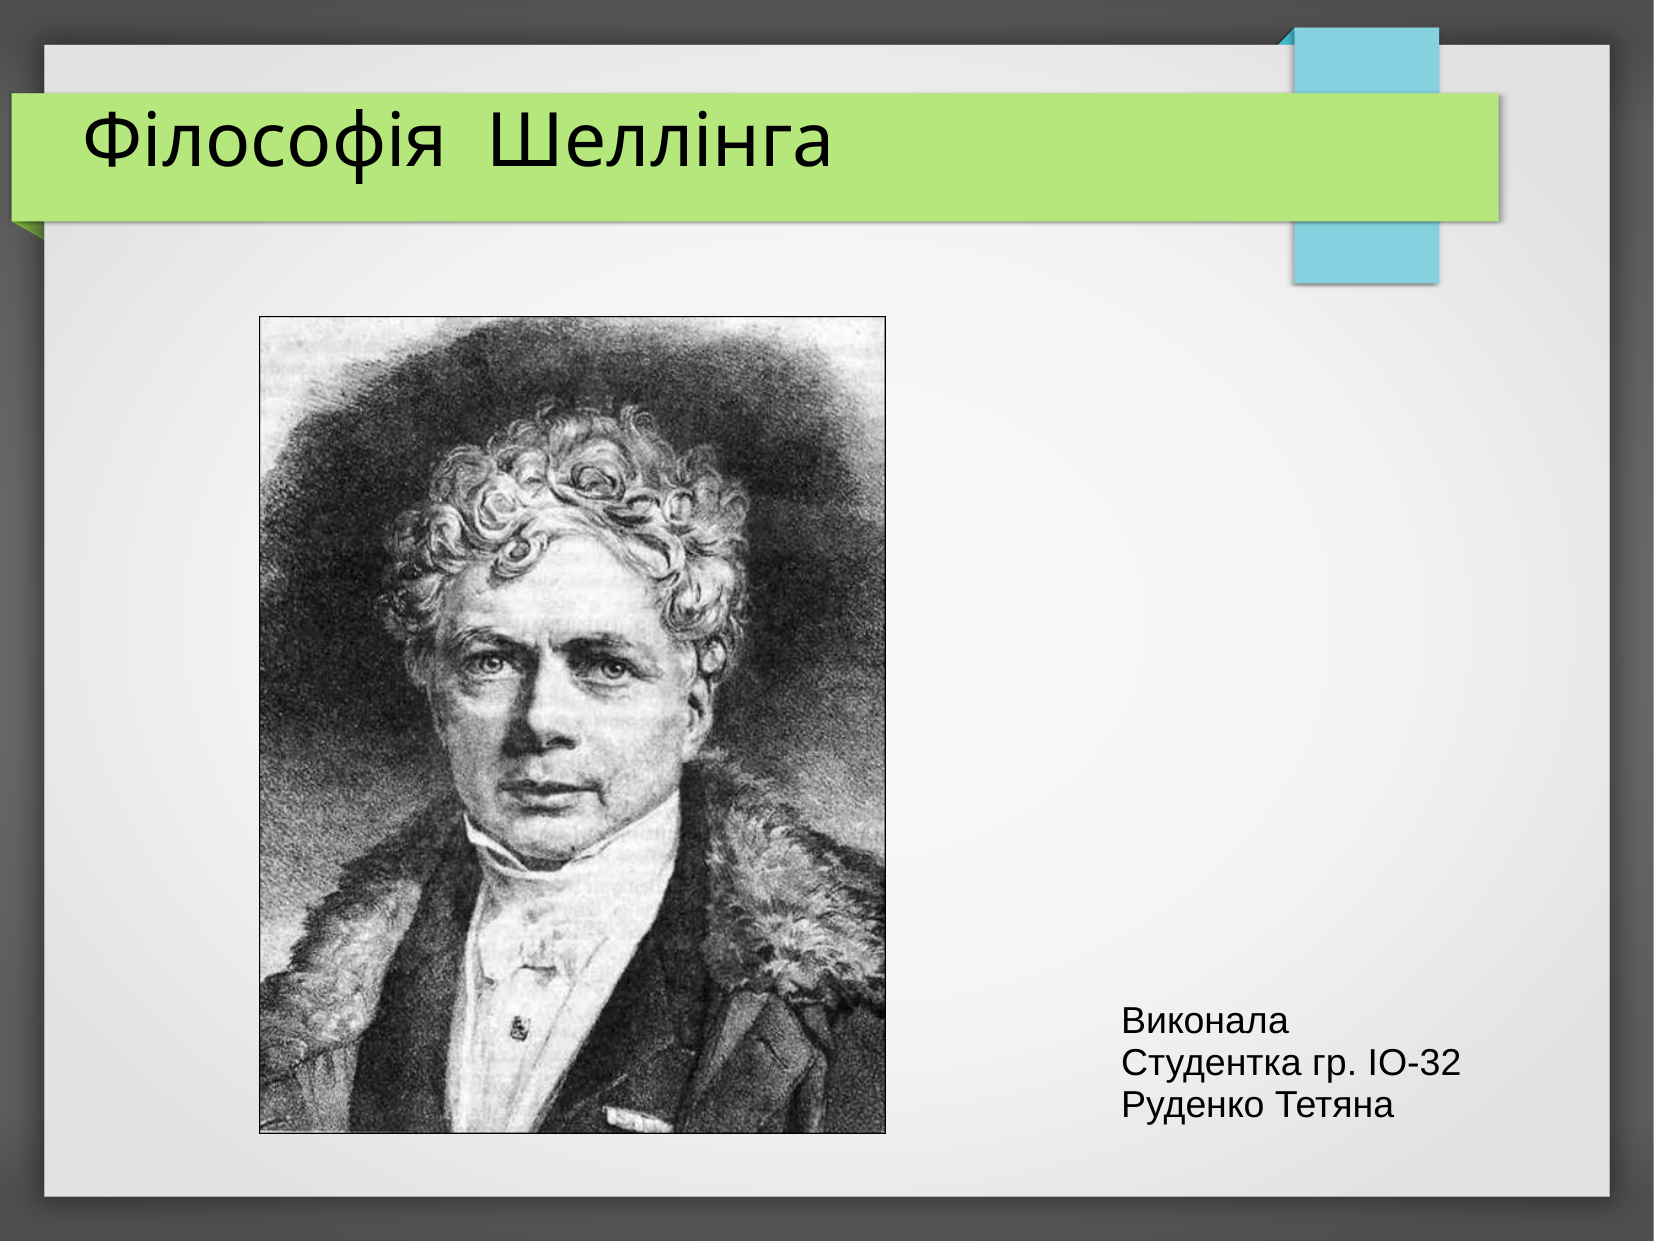

# Філософія Шеллінга
Виконала
Студентка гр. ІО-32
Руденко Тетяна